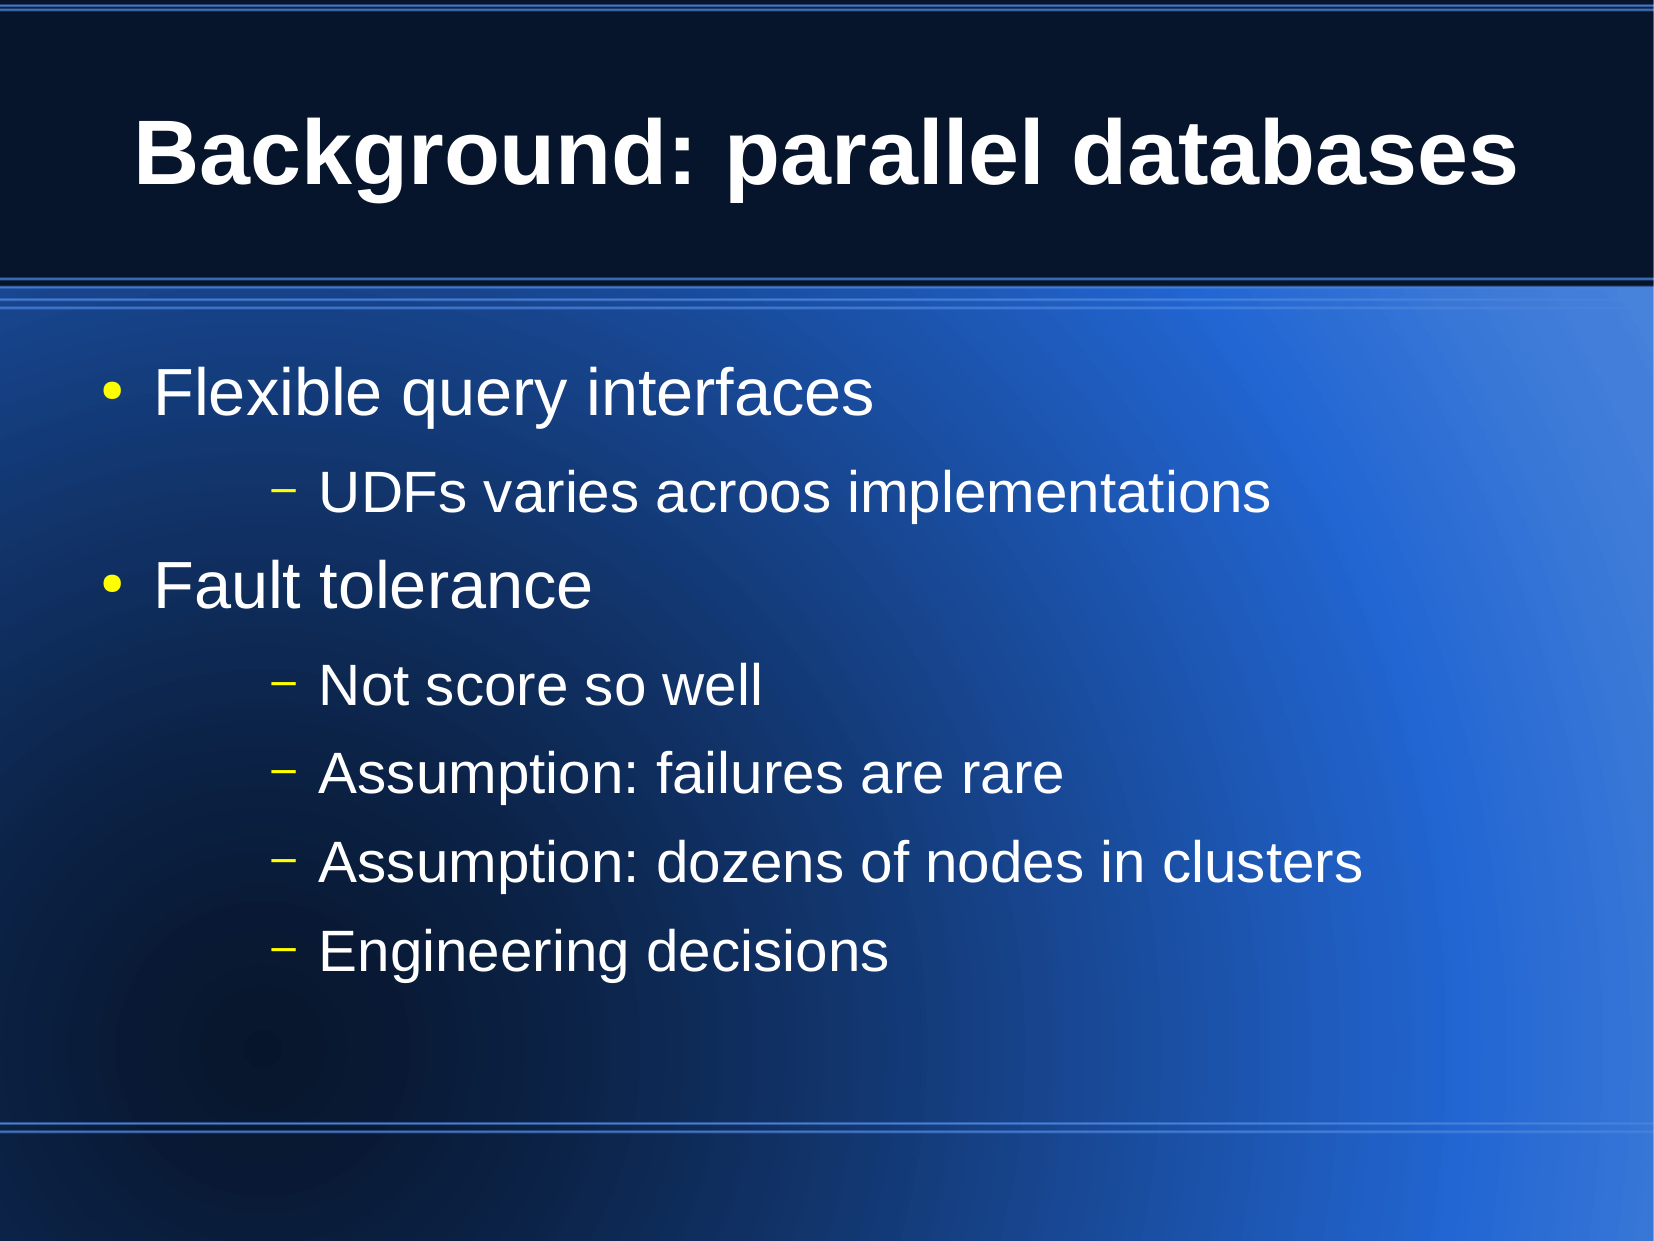

# Background: parallel databases
Flexible query interfaces
UDFs varies acroos implementations
Fault tolerance
Not score so well
Assumption: failures are rare
Assumption: dozens of nodes in clusters
Engineering decisions